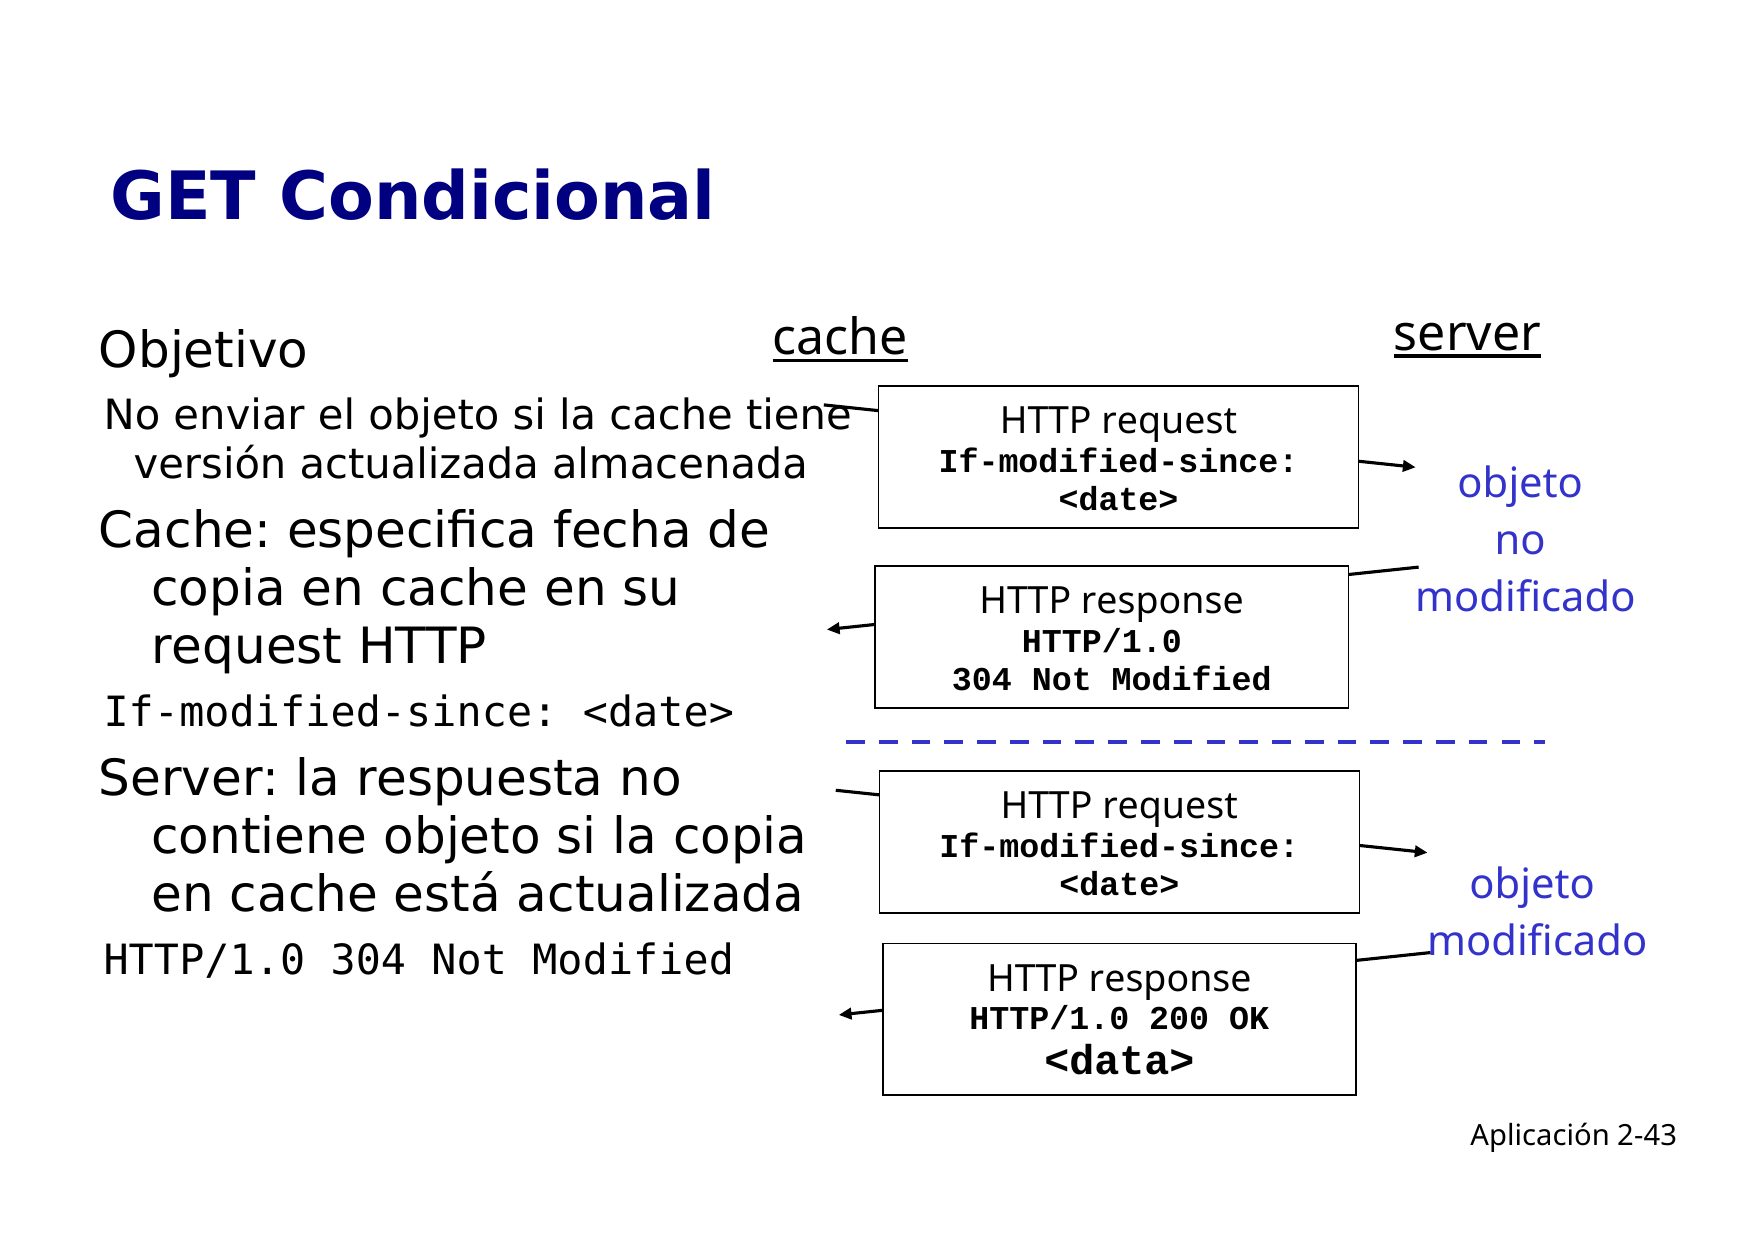

# GET Condicional
server
cache
Objetivo
No enviar el objeto si la cache tiene versión actualizada almacenada
Cache: especifica fecha de copia en cache en su request HTTP
If-modified-since: <date>
Server: la respuesta no contiene objeto si la copia en cache está actualizada
HTTP/1.0 304 Not Modified
HTTP request
If-modified-since: <date>
objeto
no
modificado
HTTP response
HTTP/1.0
304 Not Modified
HTTP request
If-modified-since: <date>
objeto
modificado
HTTP response
HTTP/1.0 200 OK
<data>